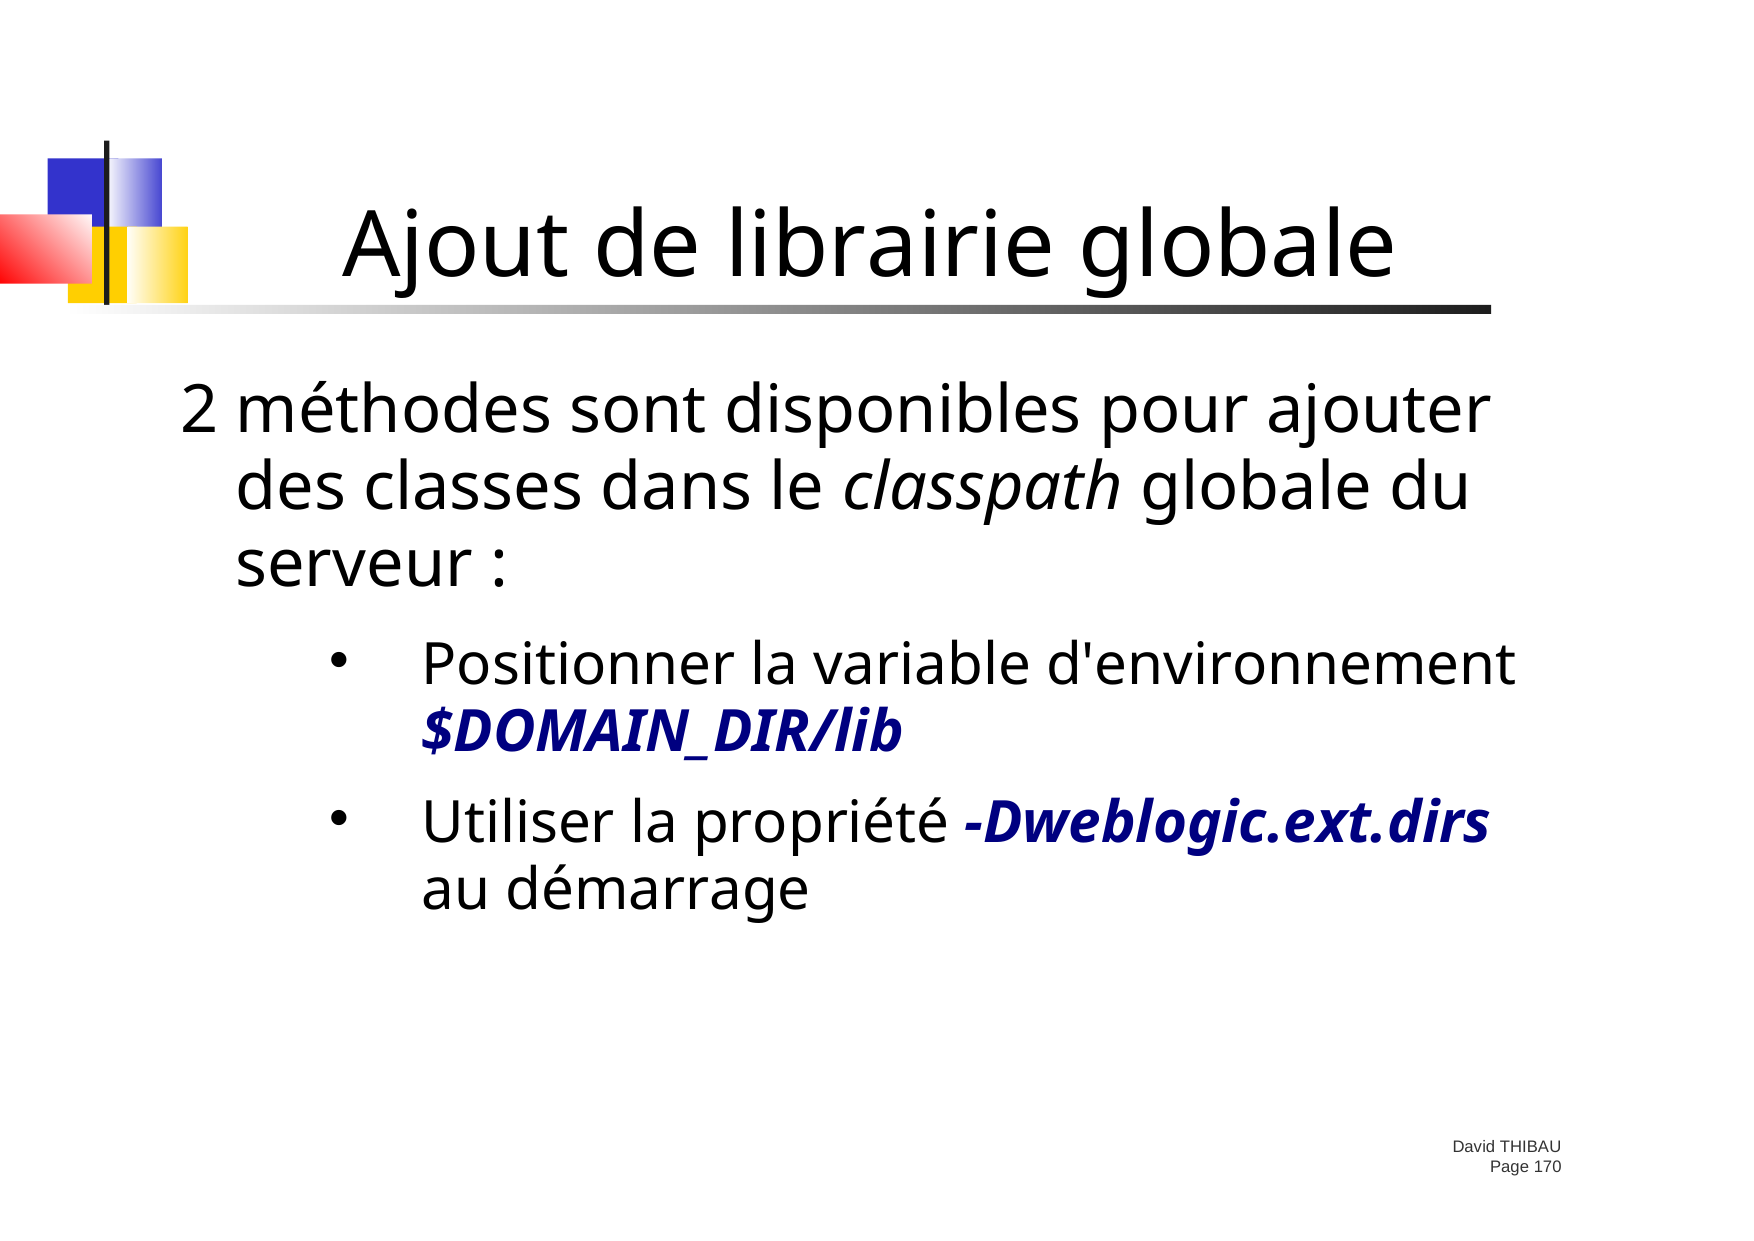

# Ajout de librairie globale
2 méthodes sont disponibles pour ajouter des classes dans le classpath globale du serveur :
Positionner la variable d'environnement $DOMAIN_DIR/lib
Utiliser la propriété -Dweblogic.ext.dirs au démarrage